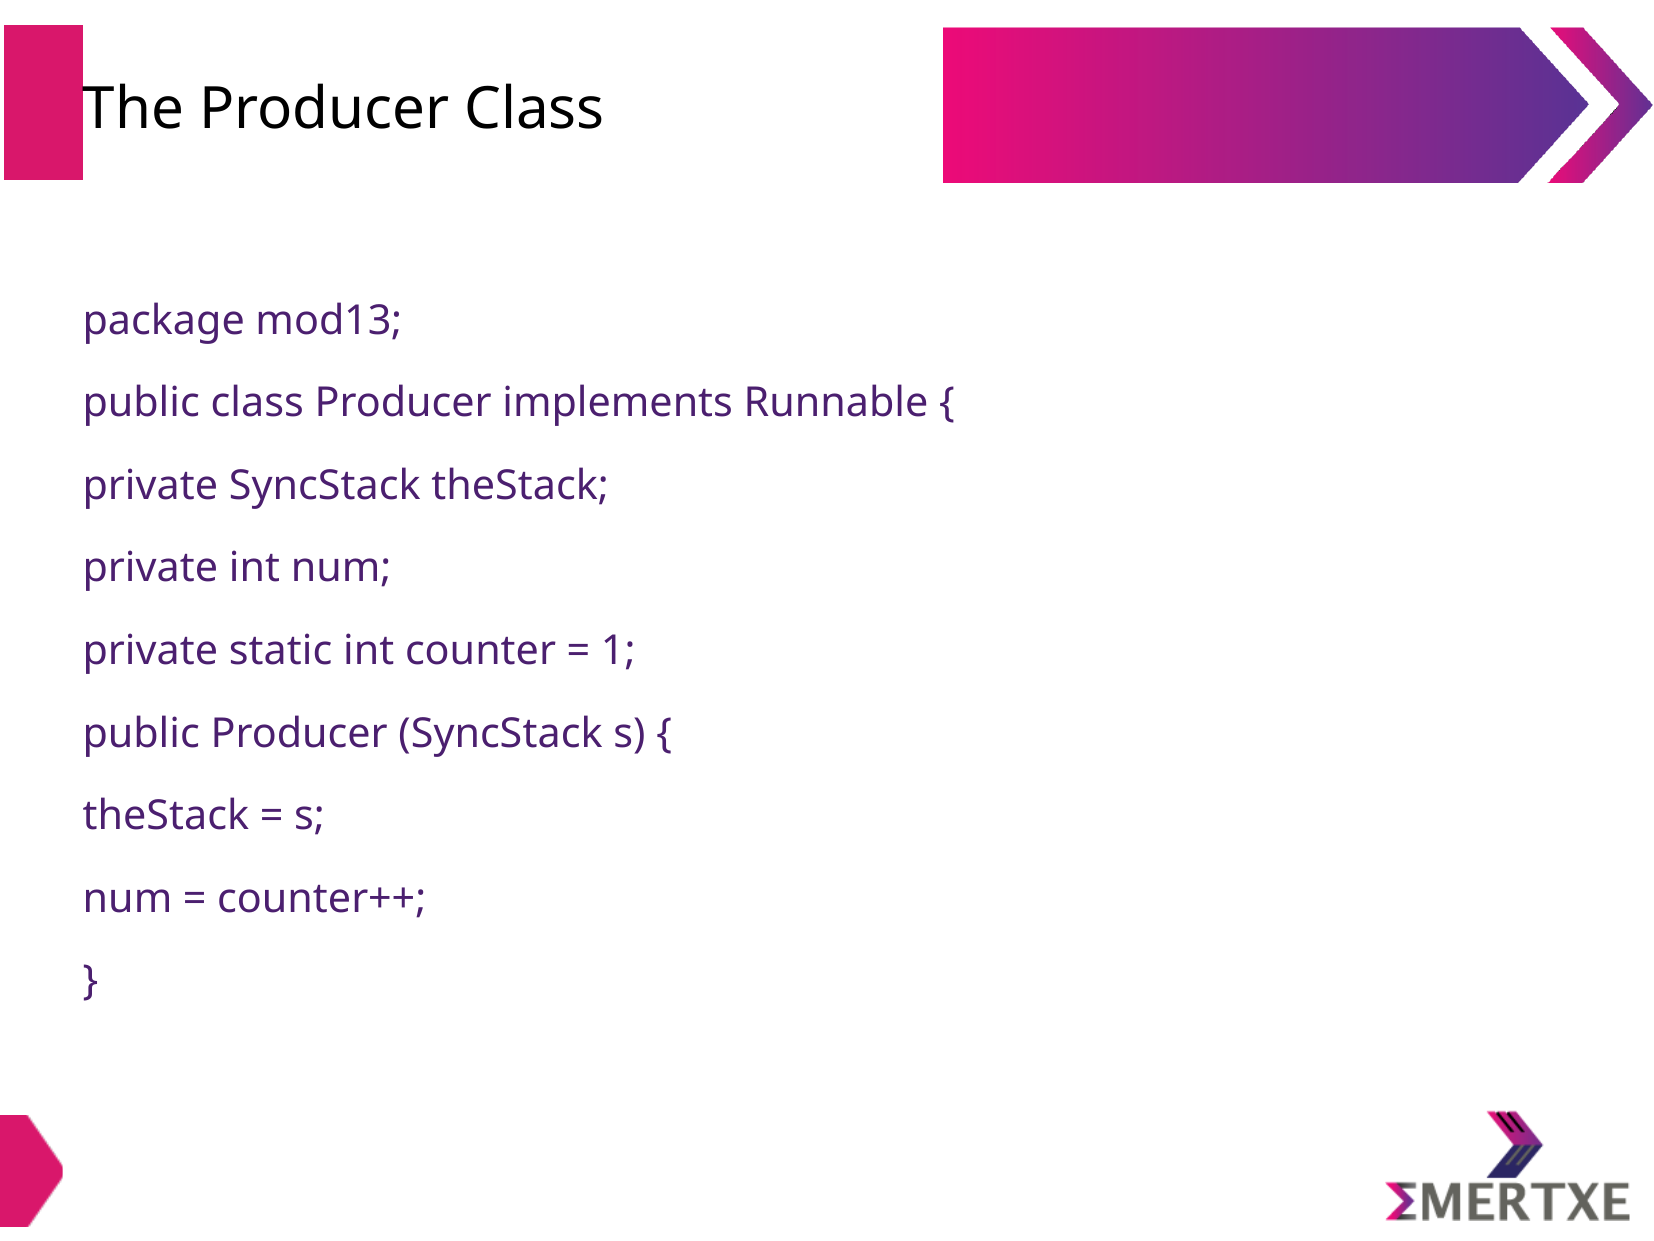

# The Producer Class
package mod13;
public class Producer implements Runnable {
private SyncStack theStack;
private int num;
private static int counter = 1;
public Producer (SyncStack s) {
theStack = s;
num = counter++;
}